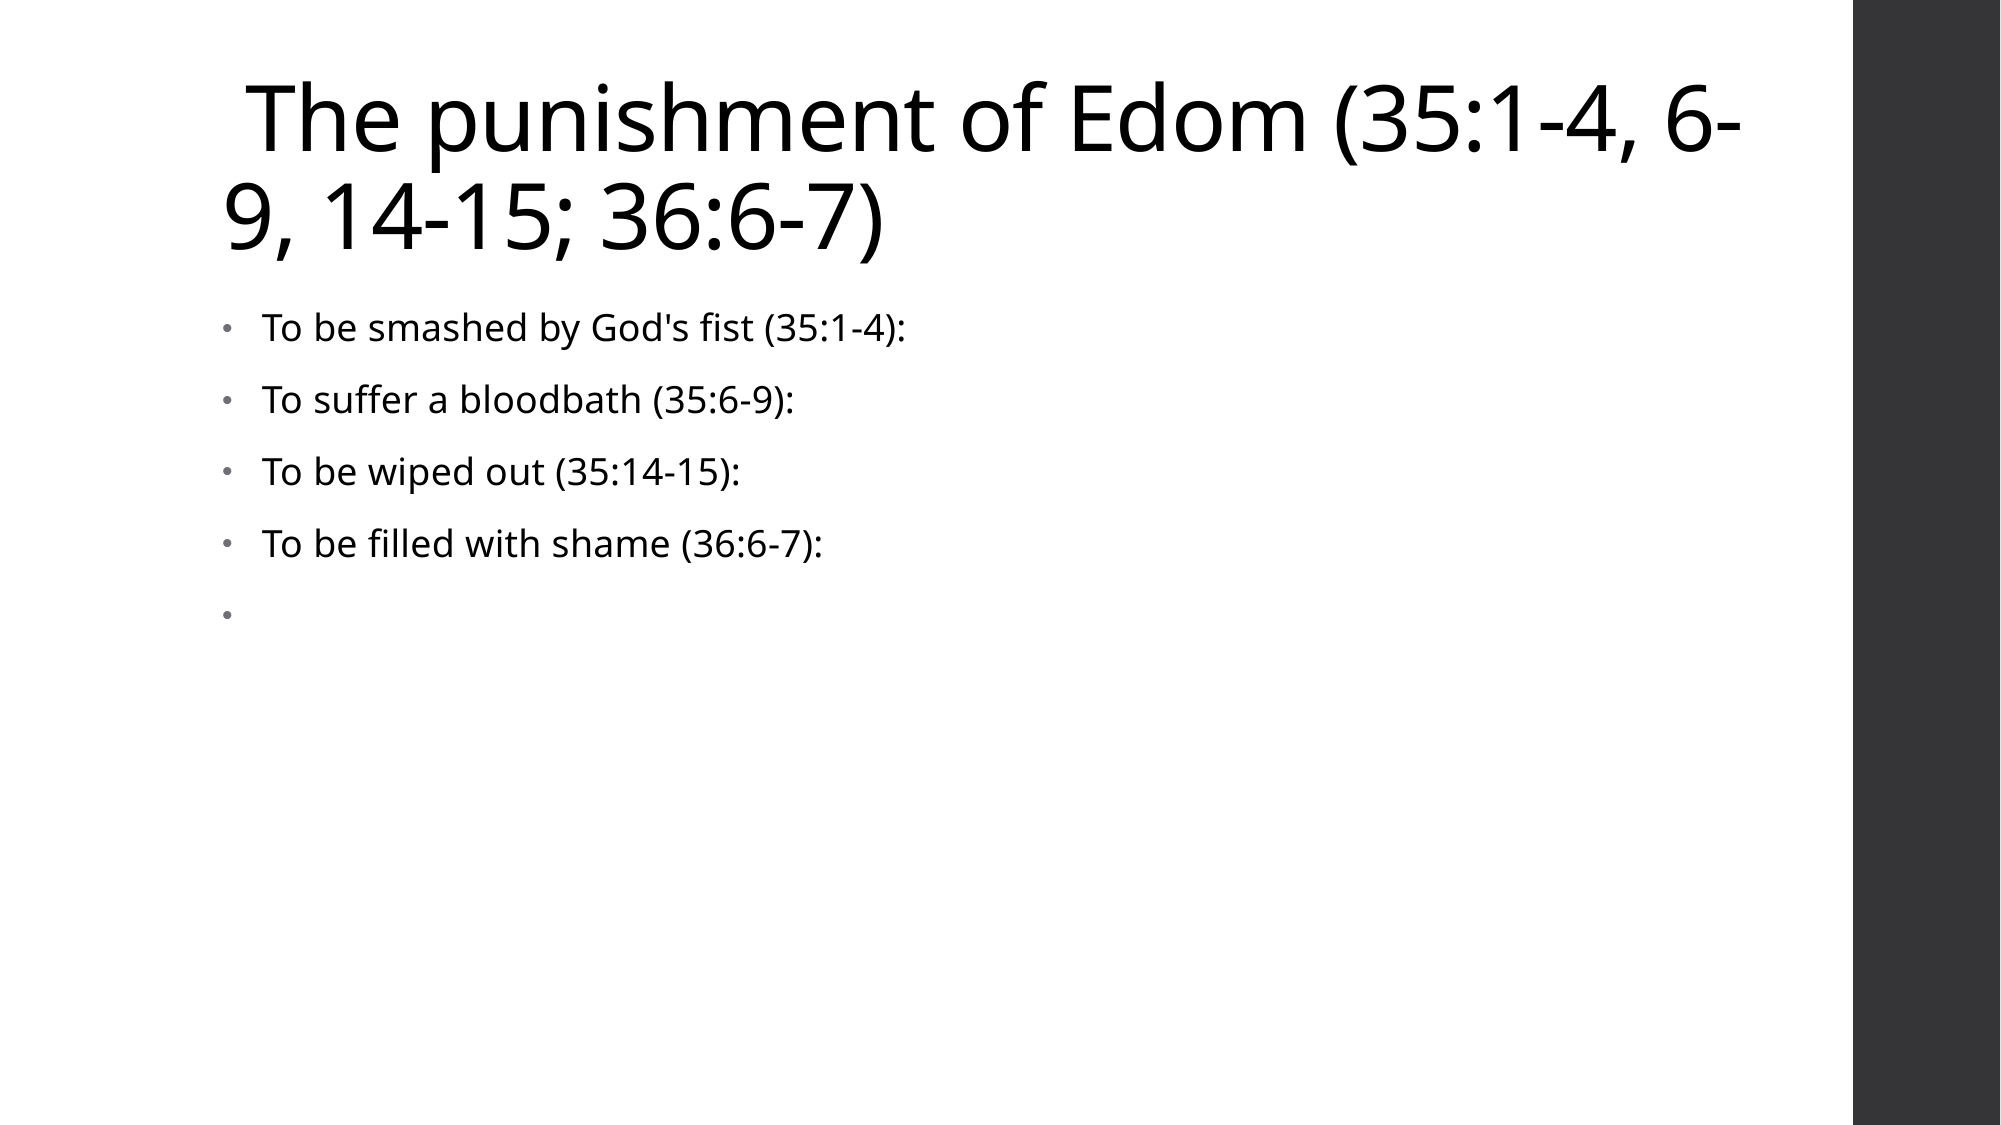

# The punishment of Edom (35:1-4, 6-9, 14-15; 36:6-7)
 To be smashed by God's fist (35:1-4):
 To suffer a bloodbath (35:6-9):
 To be wiped out (35:14-15):
 To be filled with shame (36:6-7):